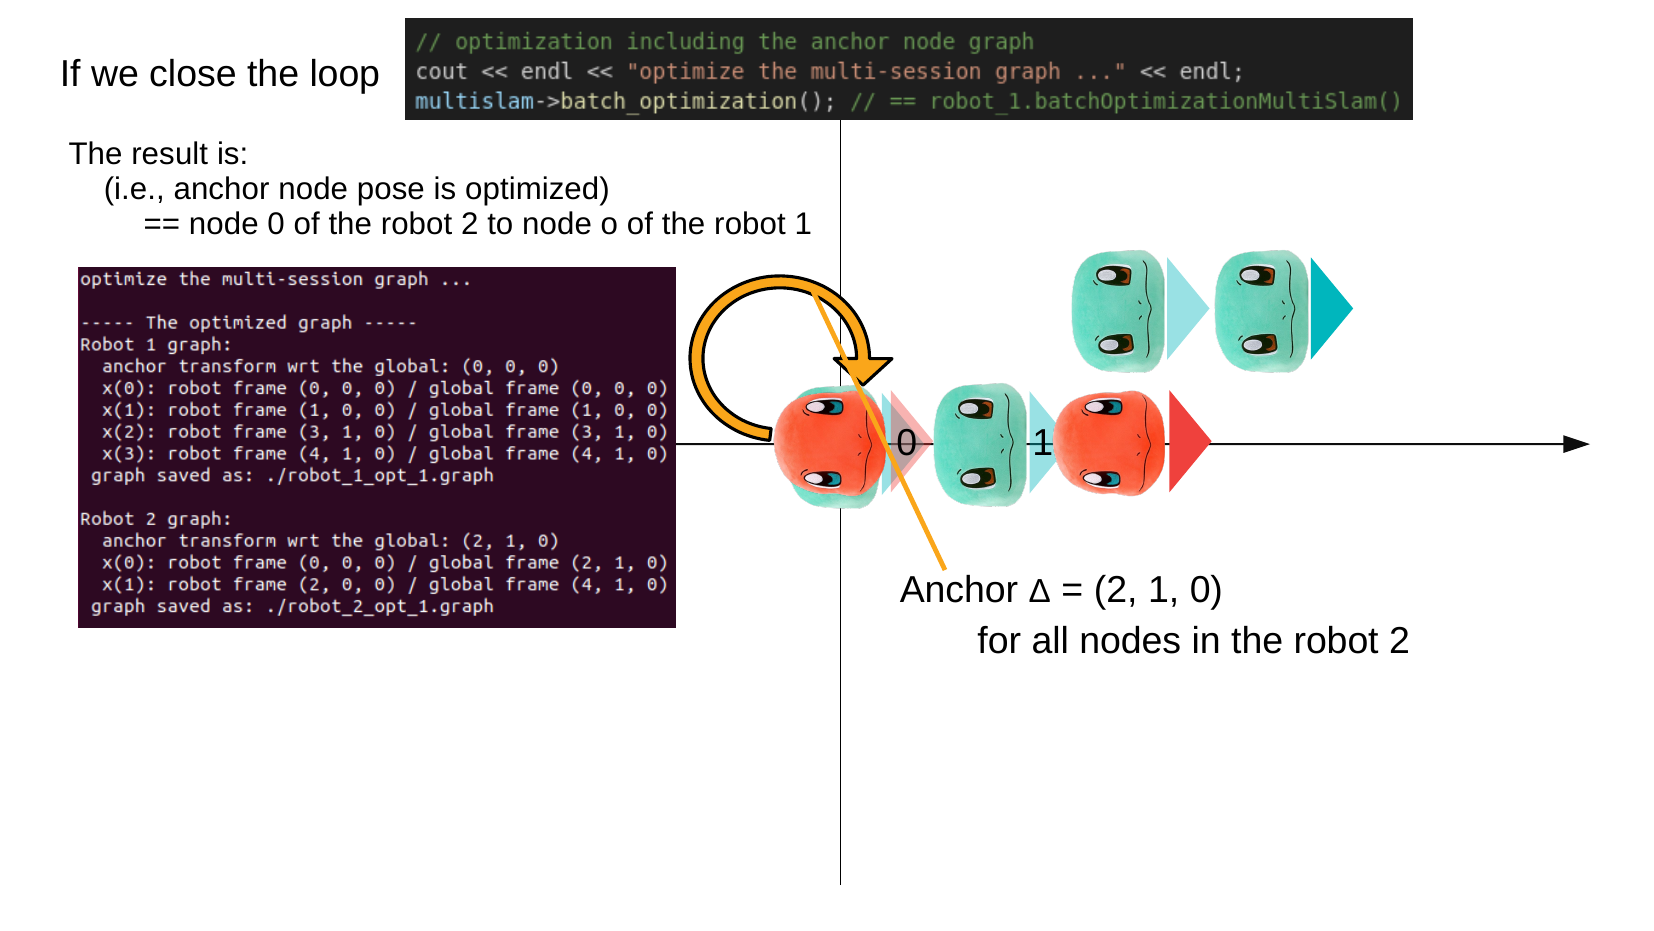

If we close the loop
The result is:
 (i.e., anchor node pose is optimized)
	== node 0 of the robot 2 to node o of the robot 1
1
0
Anchor Δ = (2, 1, 0)
for all nodes in the robot 2